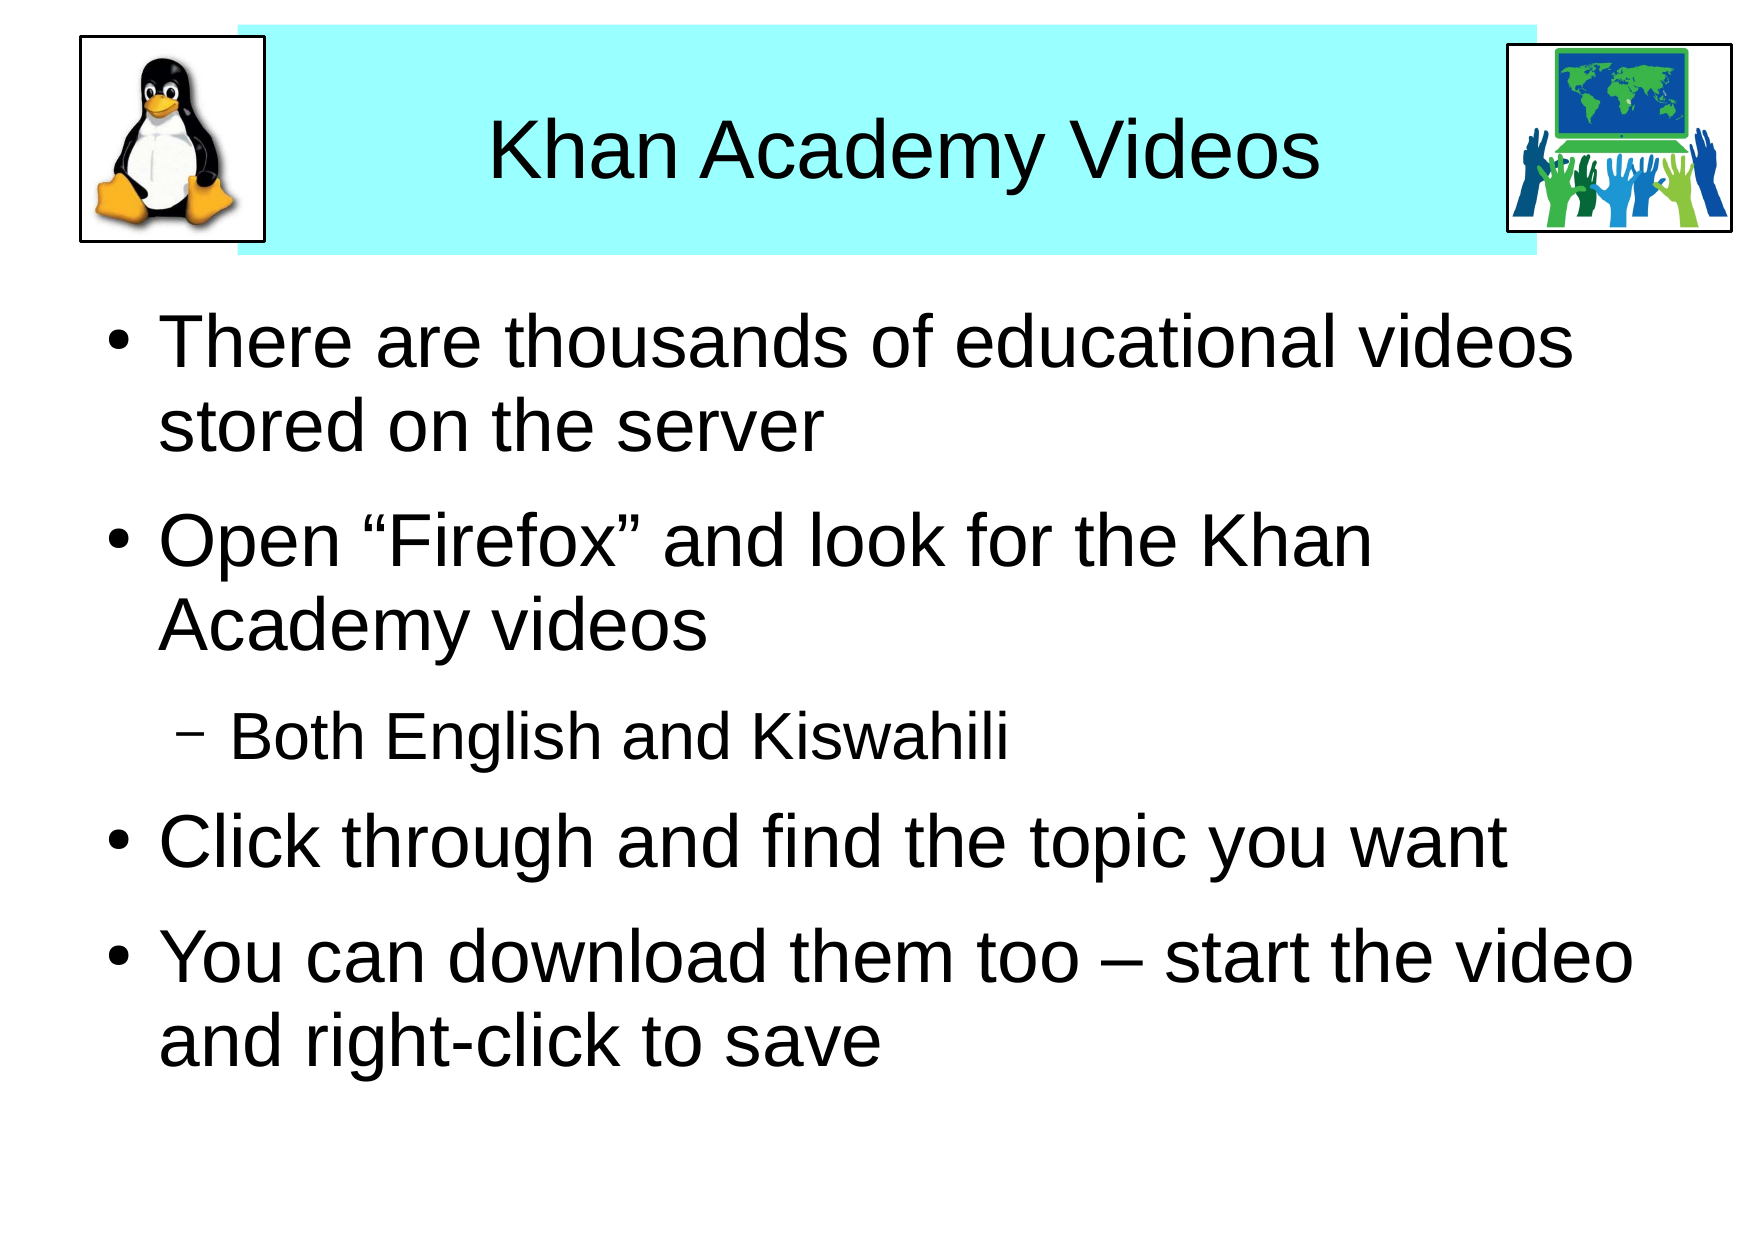

# Khan Academy Videos
There are thousands of educational videos stored on the server
Open “Firefox” and look for the Khan Academy videos
Both English and Kiswahili
Click through and find the topic you want
You can download them too – start the video and right-click to save